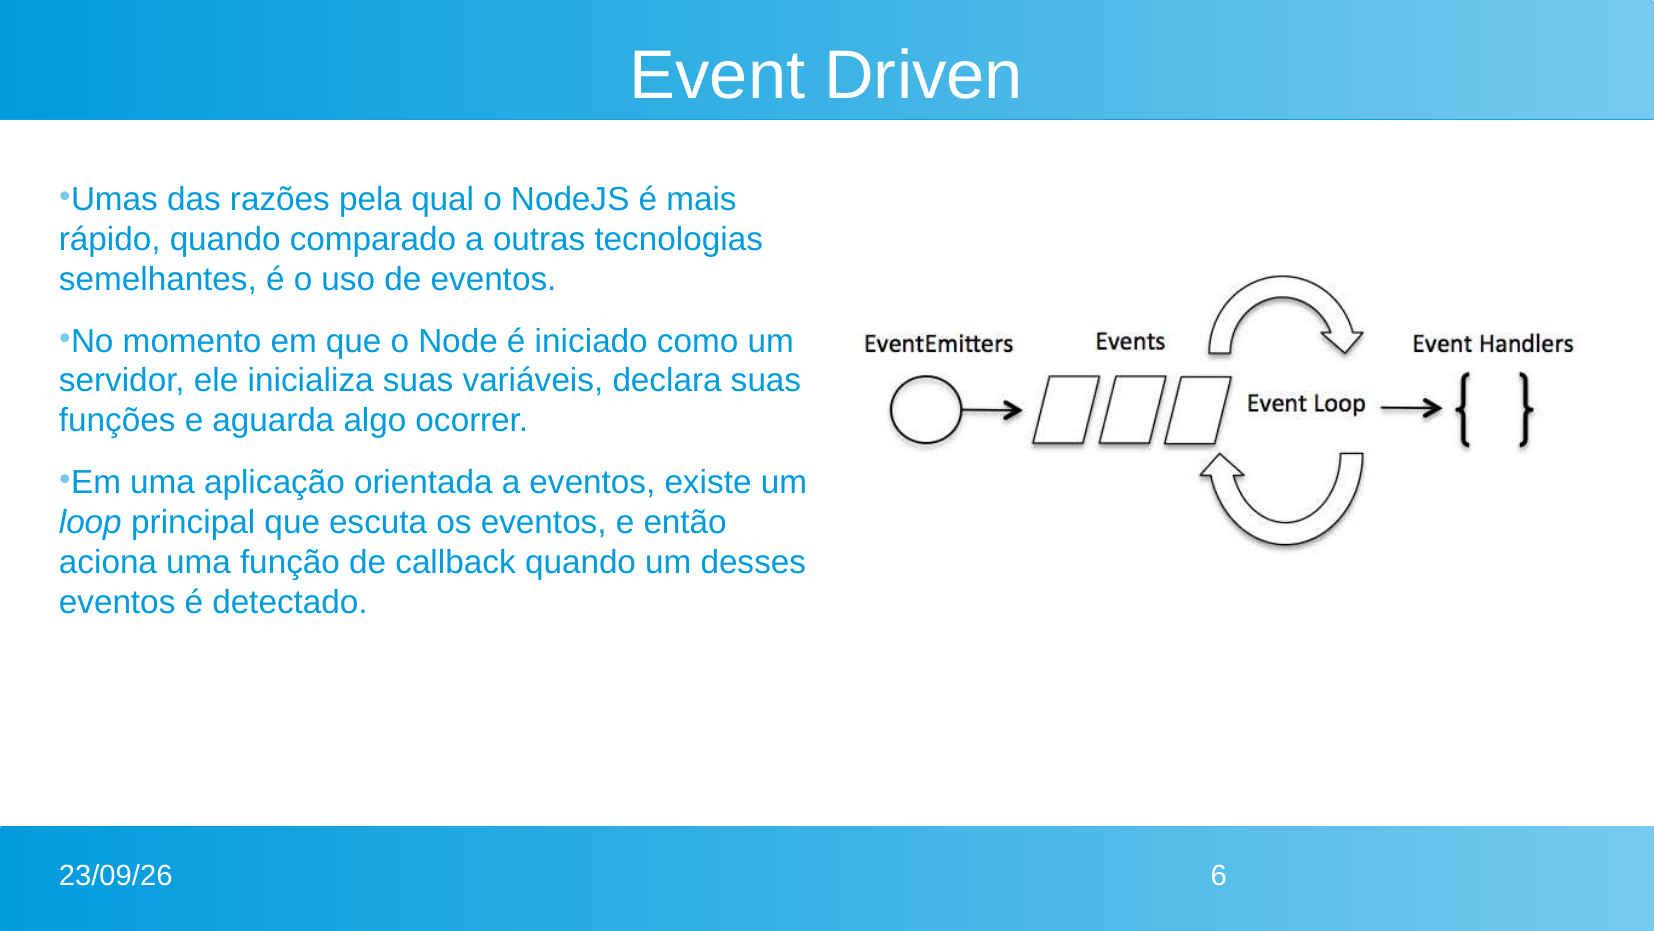

# Event Driven
Umas das razões pela qual o NodeJS é mais rápido, quando comparado a outras tecnologias semelhantes, é o uso de eventos.
No momento em que o Node é iniciado como um servidor, ele inicializa suas variáveis, declara suas funções e aguarda algo ocorrer.
Em uma aplicação orientada a eventos, existe um loop principal que escuta os eventos, e então aciona uma função de callback quando um desses eventos é detectado.